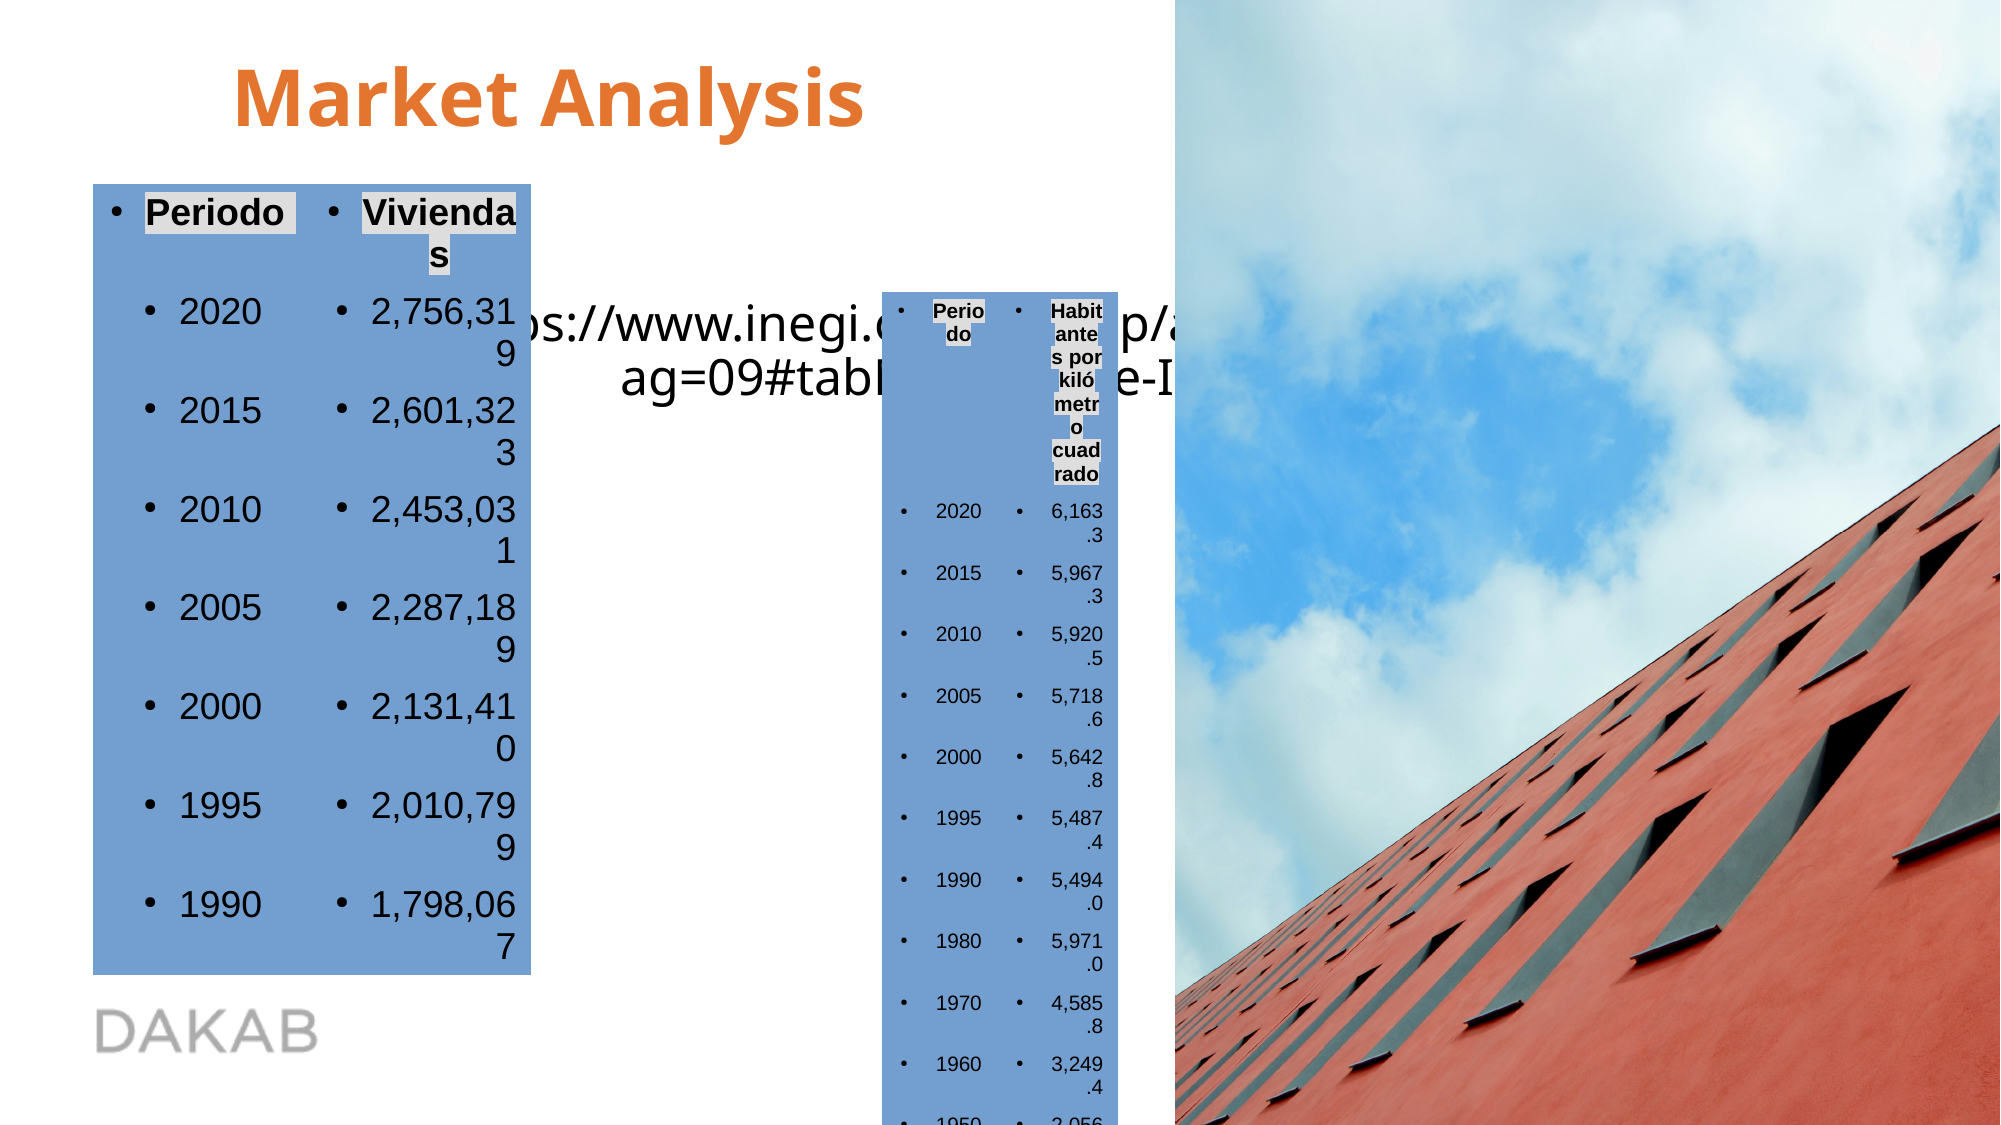

# Market Analysis
| Periodo | Viviendas |
| --- | --- |
| 2020 | 2,756,319 |
| 2015 | 2,601,323 |
| 2010 | 2,453,031 |
| 2005 | 2,287,189 |
| 2000 | 2,131,410 |
| 1995 | 2,010,799 |
| 1990 | 1,798,067 |
https://www.inegi.org.mx/app/areasgeograficas/?ag=09#tabMCcollapse-Indicadores
| Periodo | Habitantes por kilómetro cuadrado |
| --- | --- |
| 2020 | 6,163.3 |
| 2015 | 5,967.3 |
| 2010 | 5,920.5 |
| 2005 | 5,718.6 |
| 2000 | 5,642.8 |
| 1995 | 5,487.4 |
| 1990 | 5,494.0 |
| 1980 | 5,971.0 |
| 1970 | 4,585.8 |
| 1960 | 3,249.4 |
| 1950 | 2,056.9 |
| 1940 | 1,185.1 |
| 1930 | 829.1 |
| 1921 | 611.0 |
| 1910 | 486.0 |
| 1900 | 361.3 |